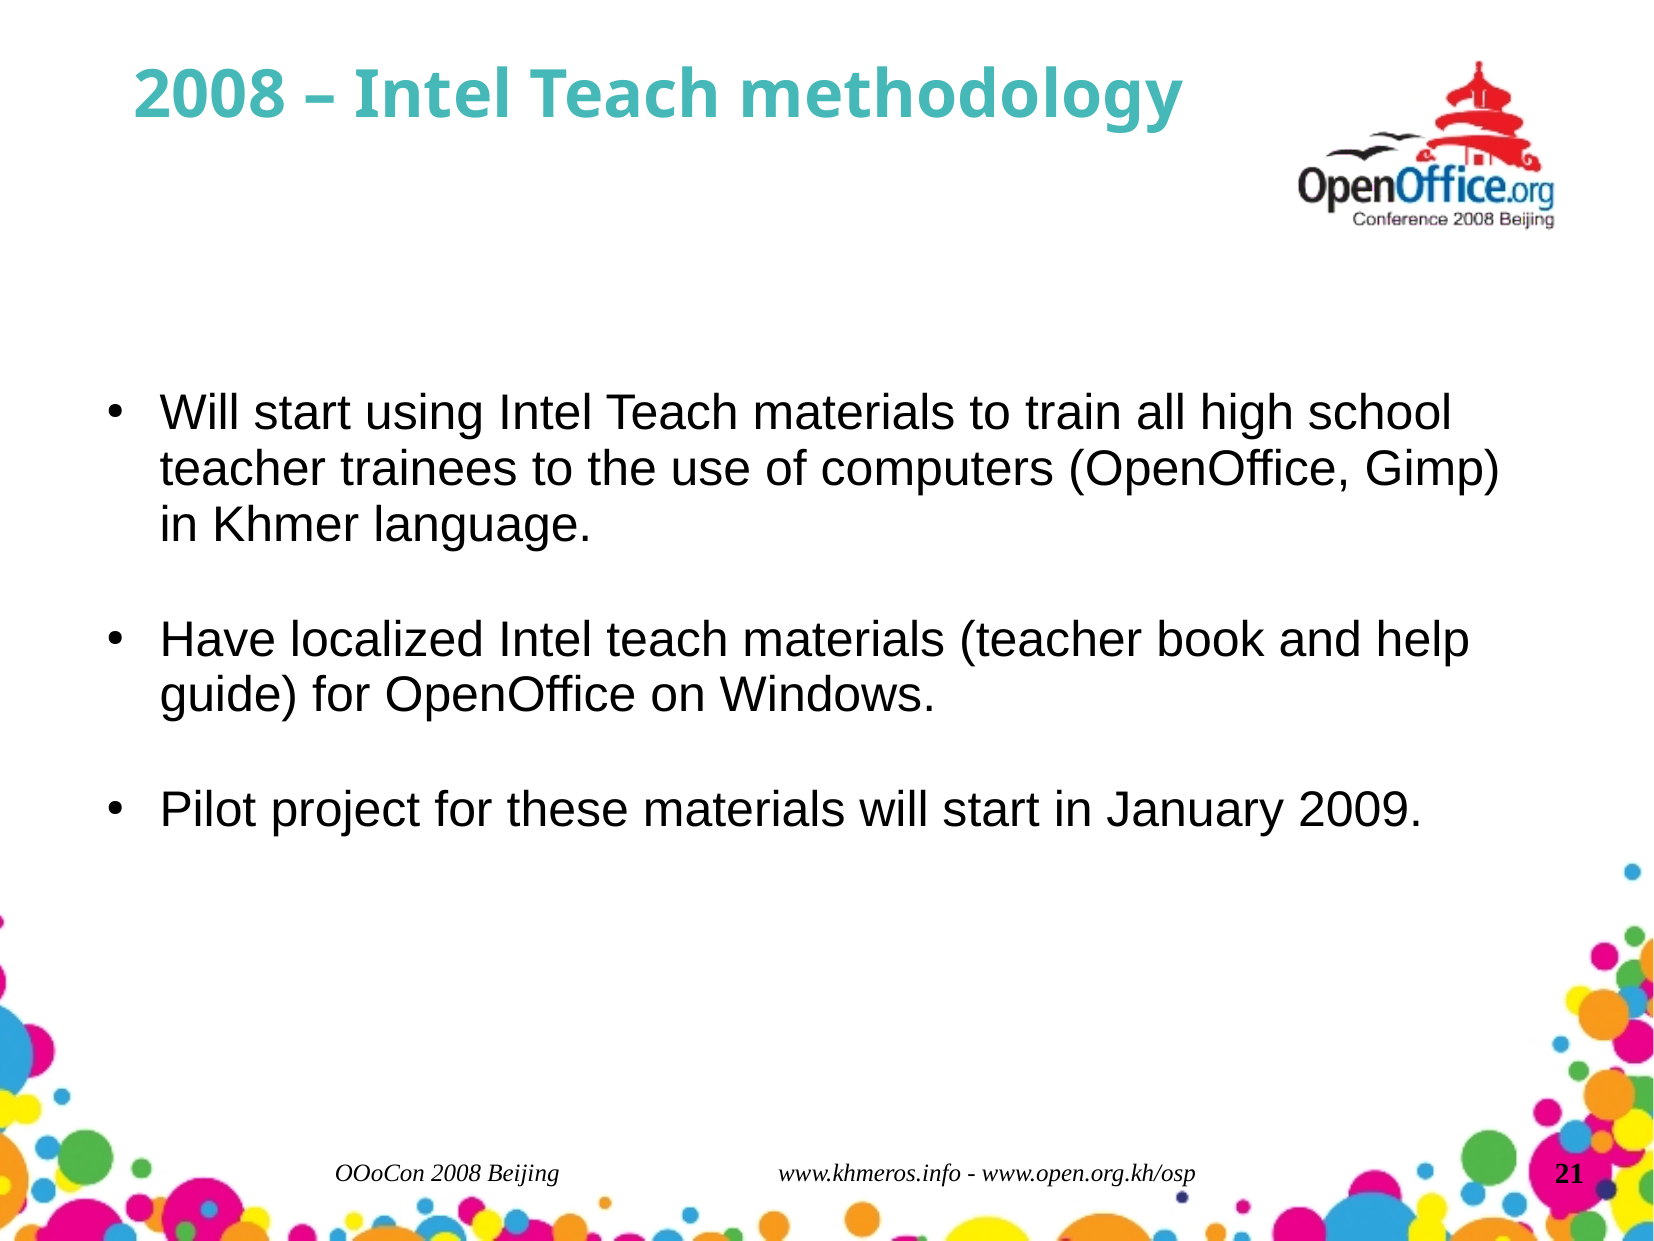

2008 – Intel Teach methodology
# Will start using Intel Teach materials to train all high school teacher trainees to the use of computers (OpenOffice, Gimp) in Khmer language.
Have localized Intel teach materials (teacher book and help guide) for OpenOffice on Windows.
Pilot project for these materials will start in January 2009.
21
OOoCon 2008 Beijing www.khmeros.info - www.open.org.kh/osp